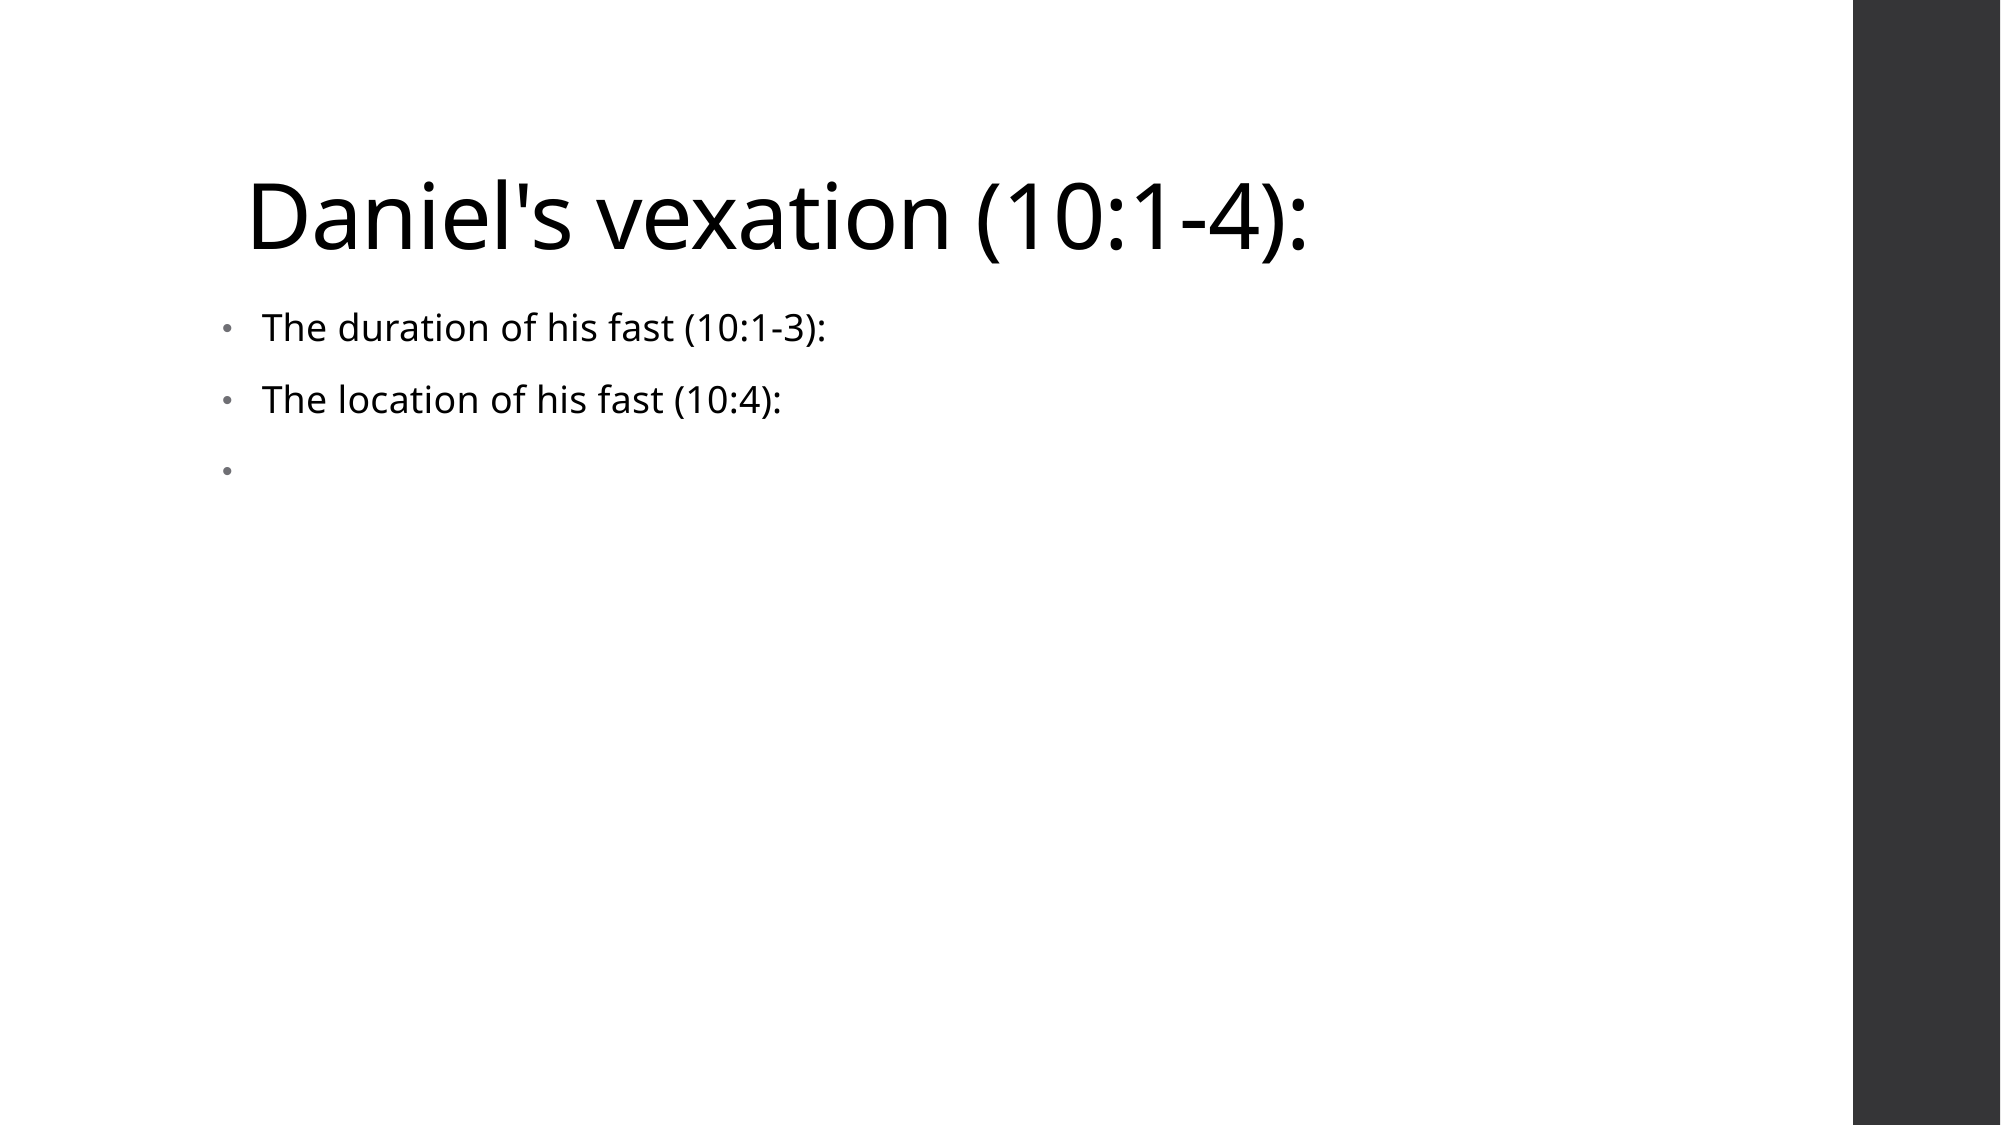

# Daniel's vexation (10:1-4):
 The duration of his fast (10:1-3):
 The location of his fast (10:4):